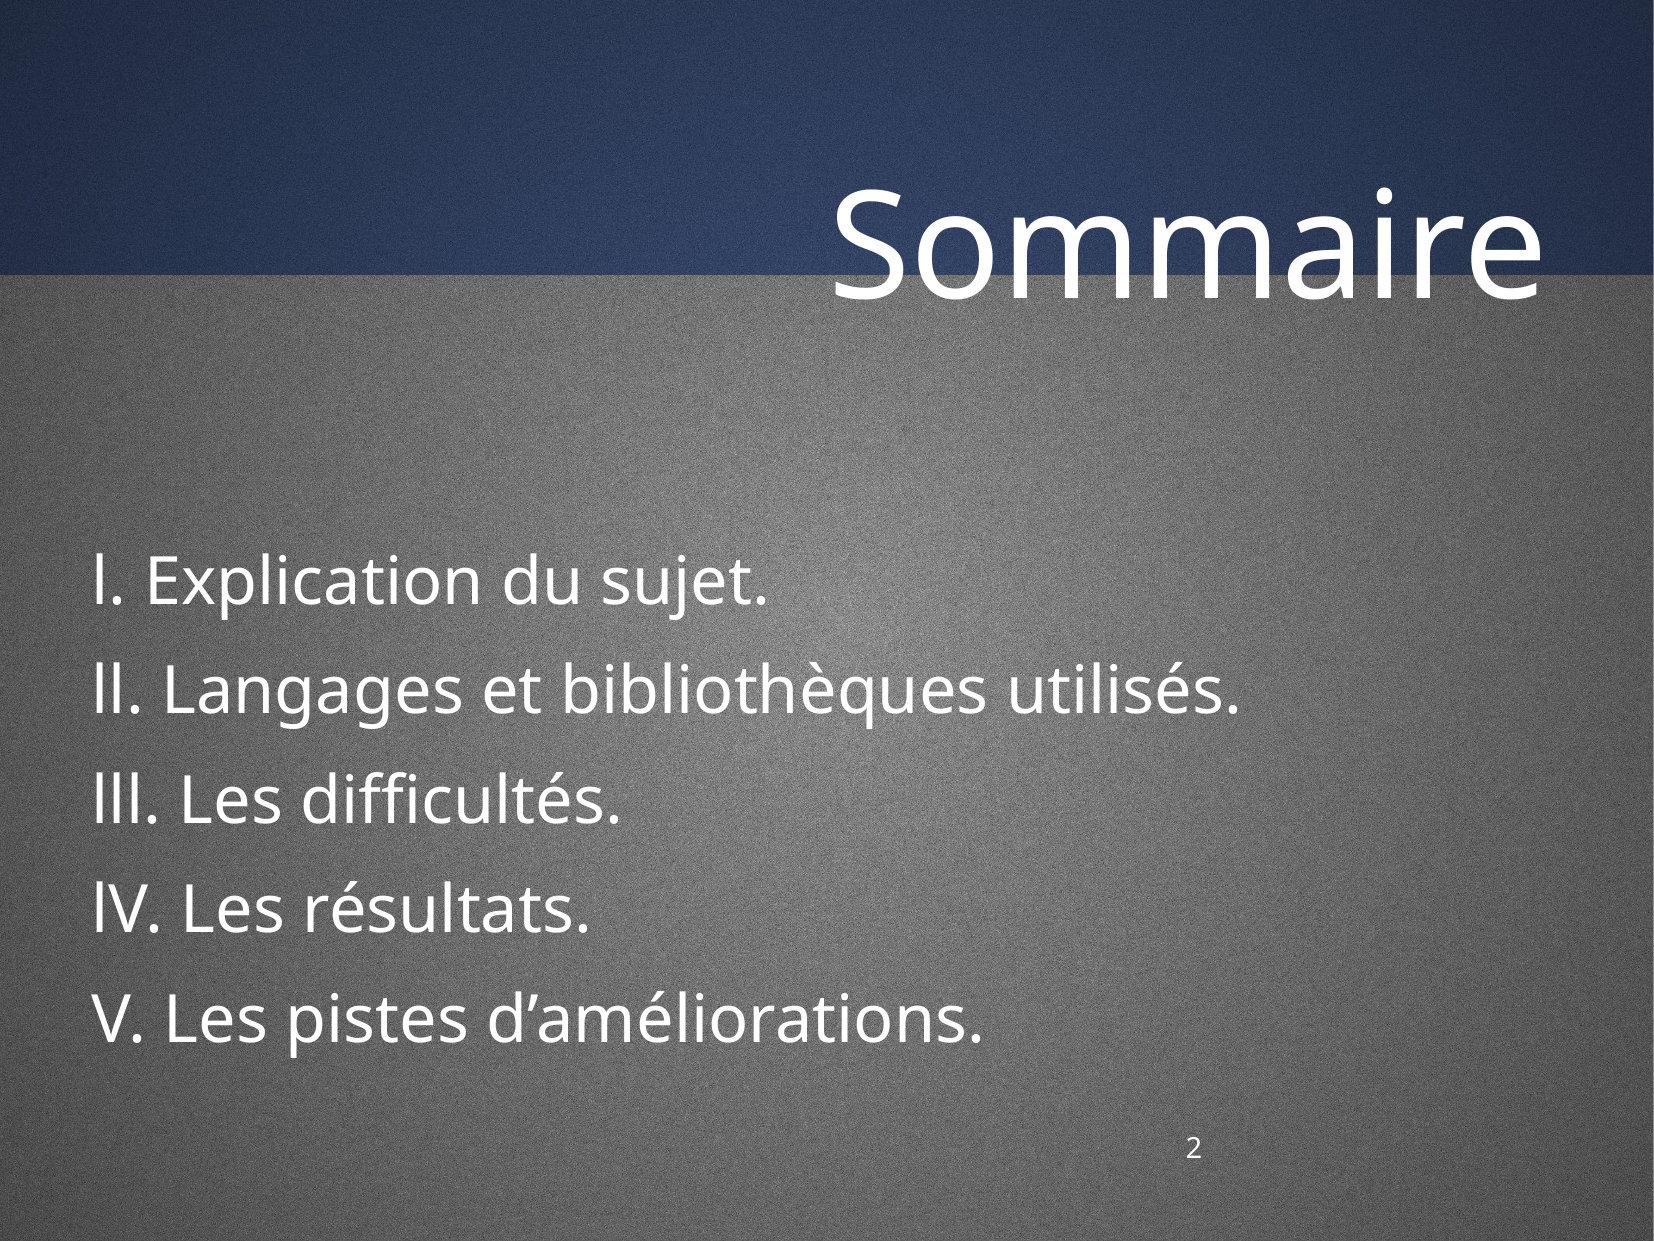

Sommaire
l. Explication du sujet.
ll. Langages et bibliothèques utilisés.
lll. Les difficultés.
lV. Les résultats.
V. Les pistes d’améliorations.